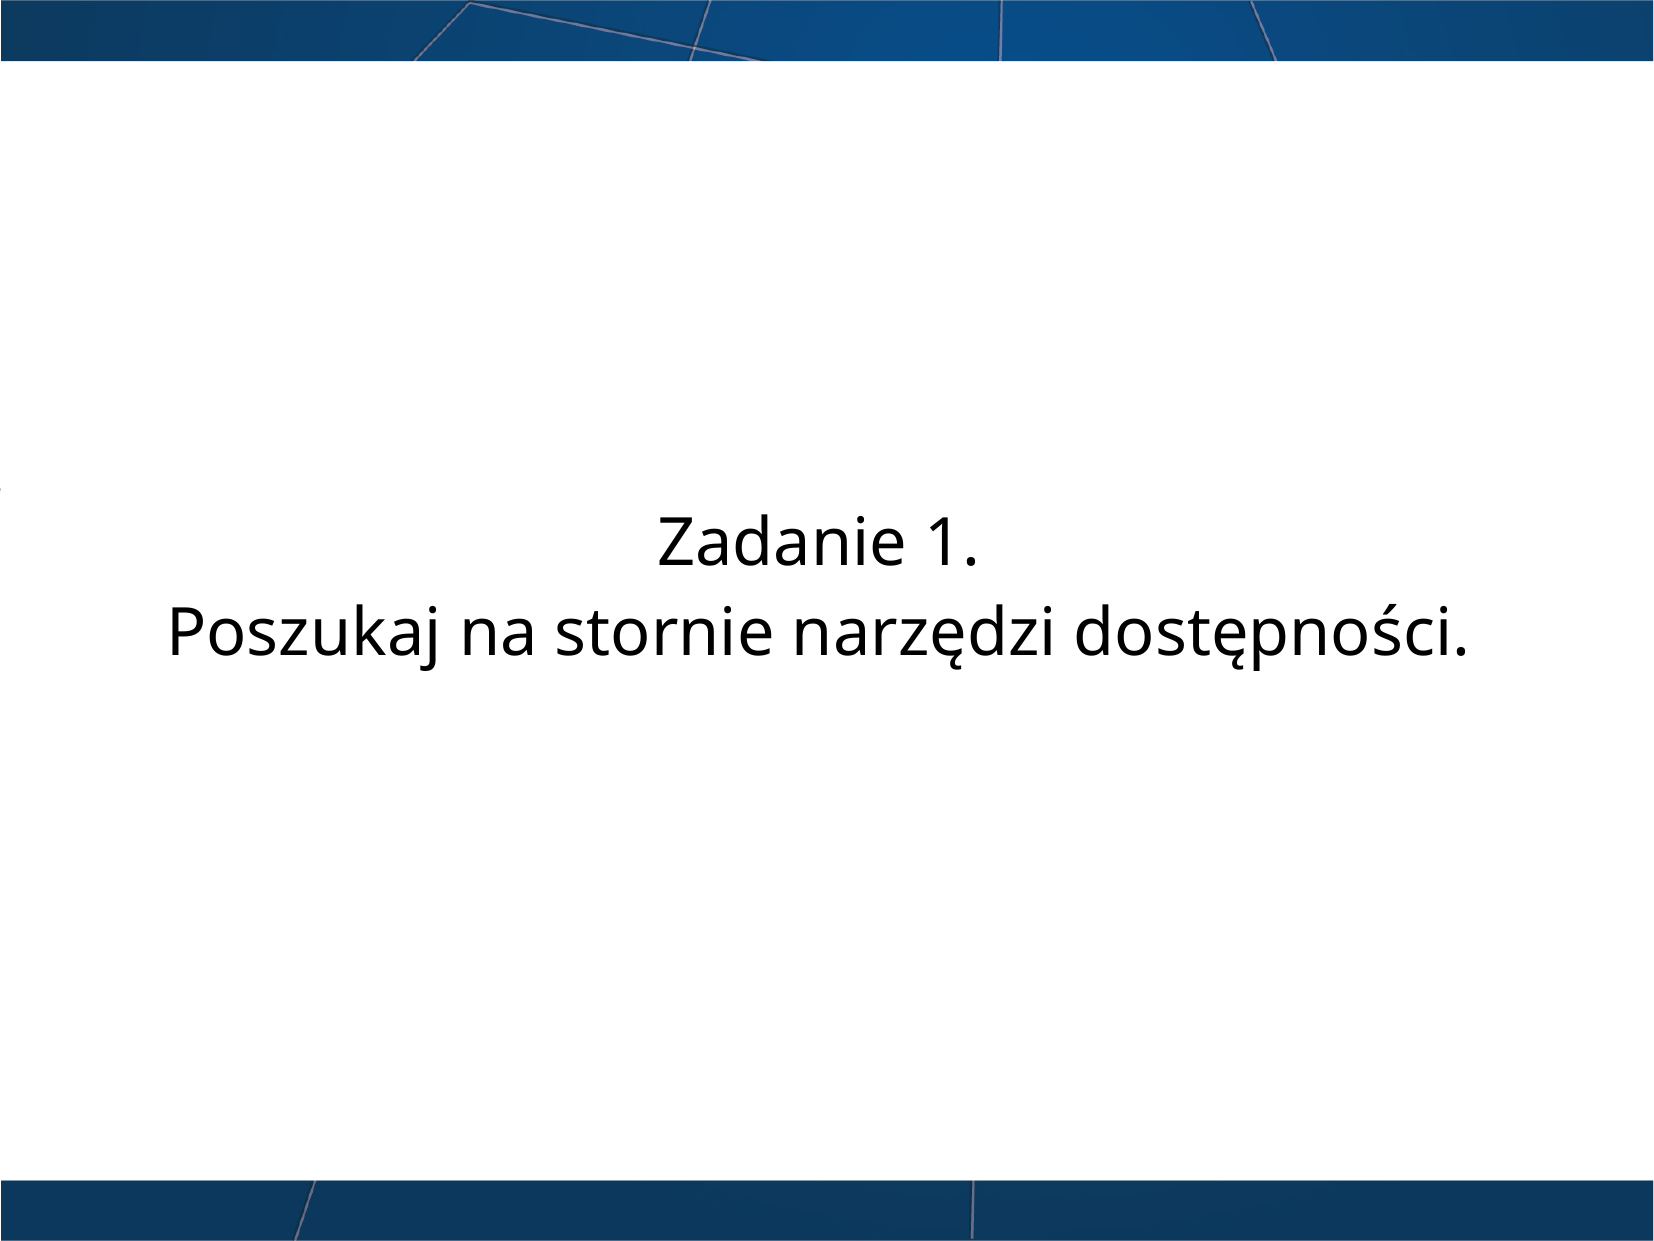

# Zadanie 1.
Poszukaj na stornie narzędzi dostępności.